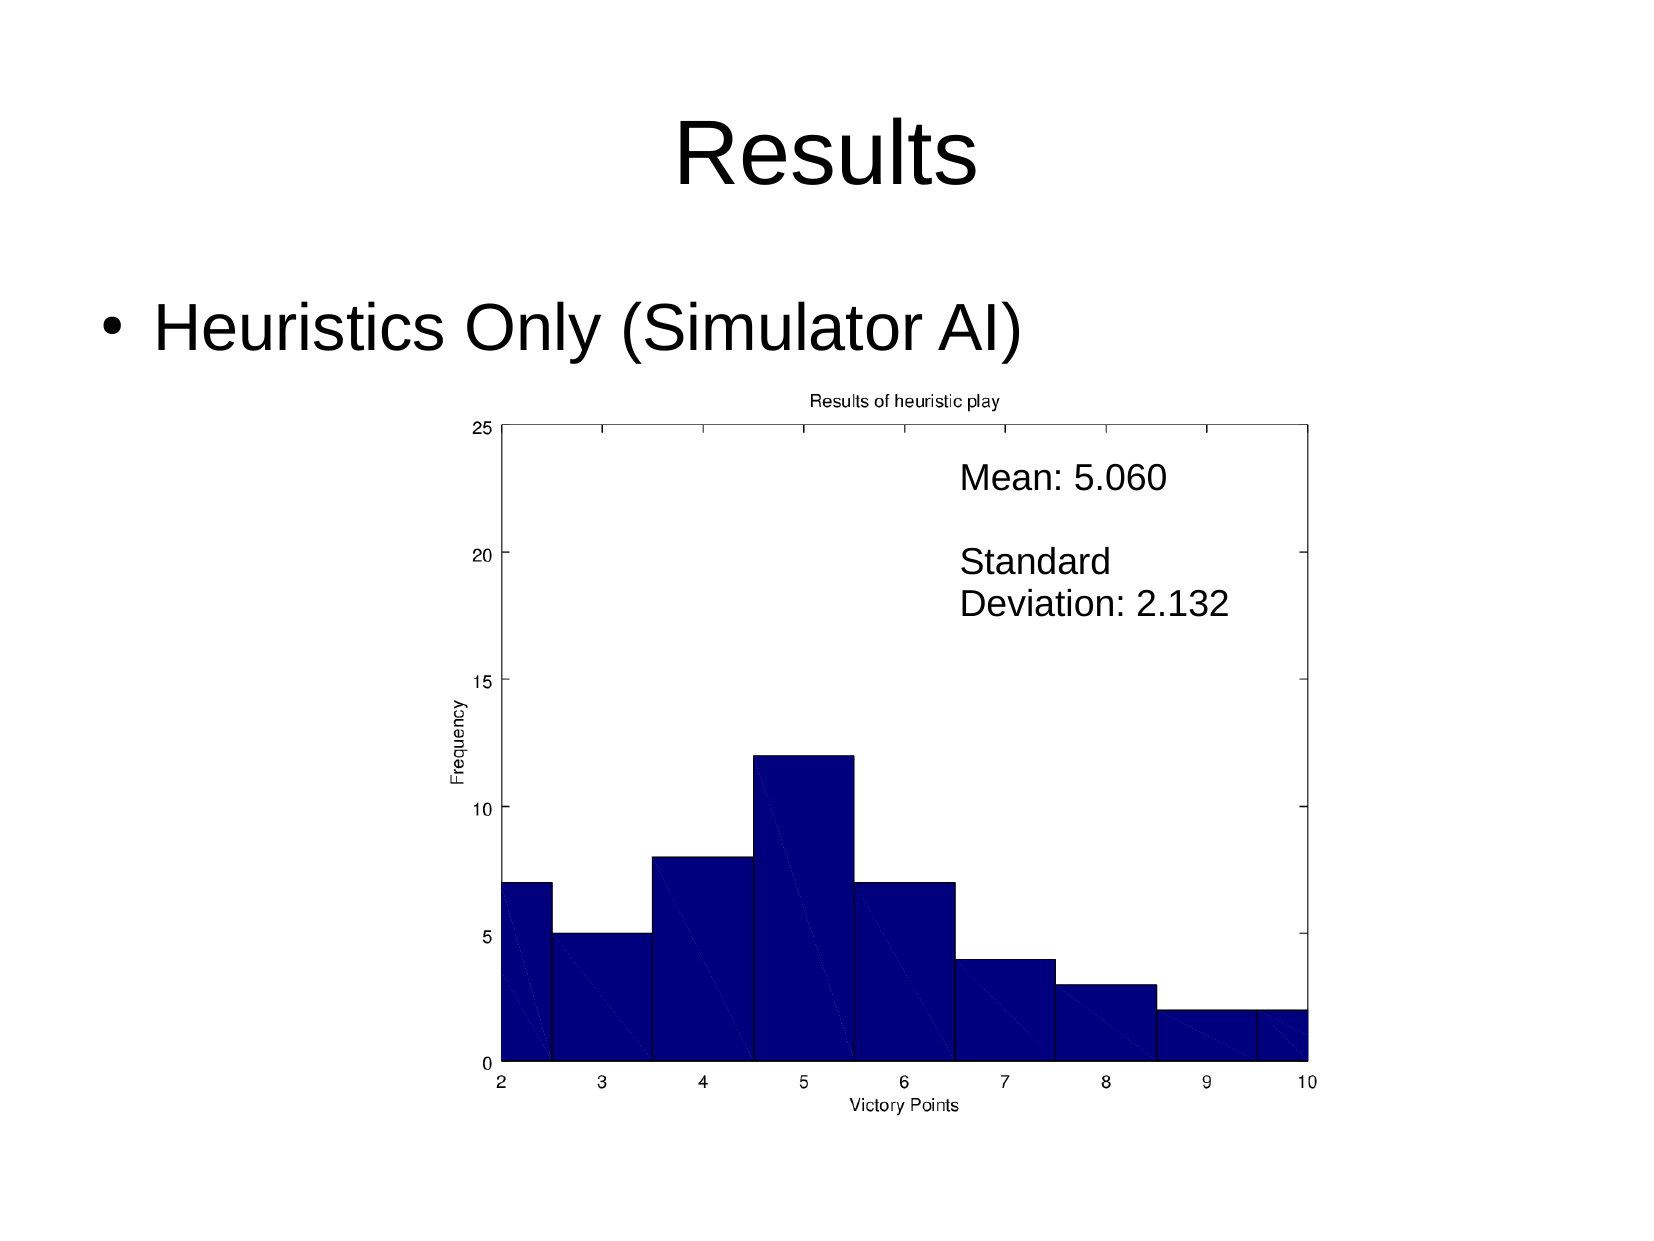

# Results
Heuristics Only (Simulator AI)
Mean: 5.060
Standard
Deviation: 2.132